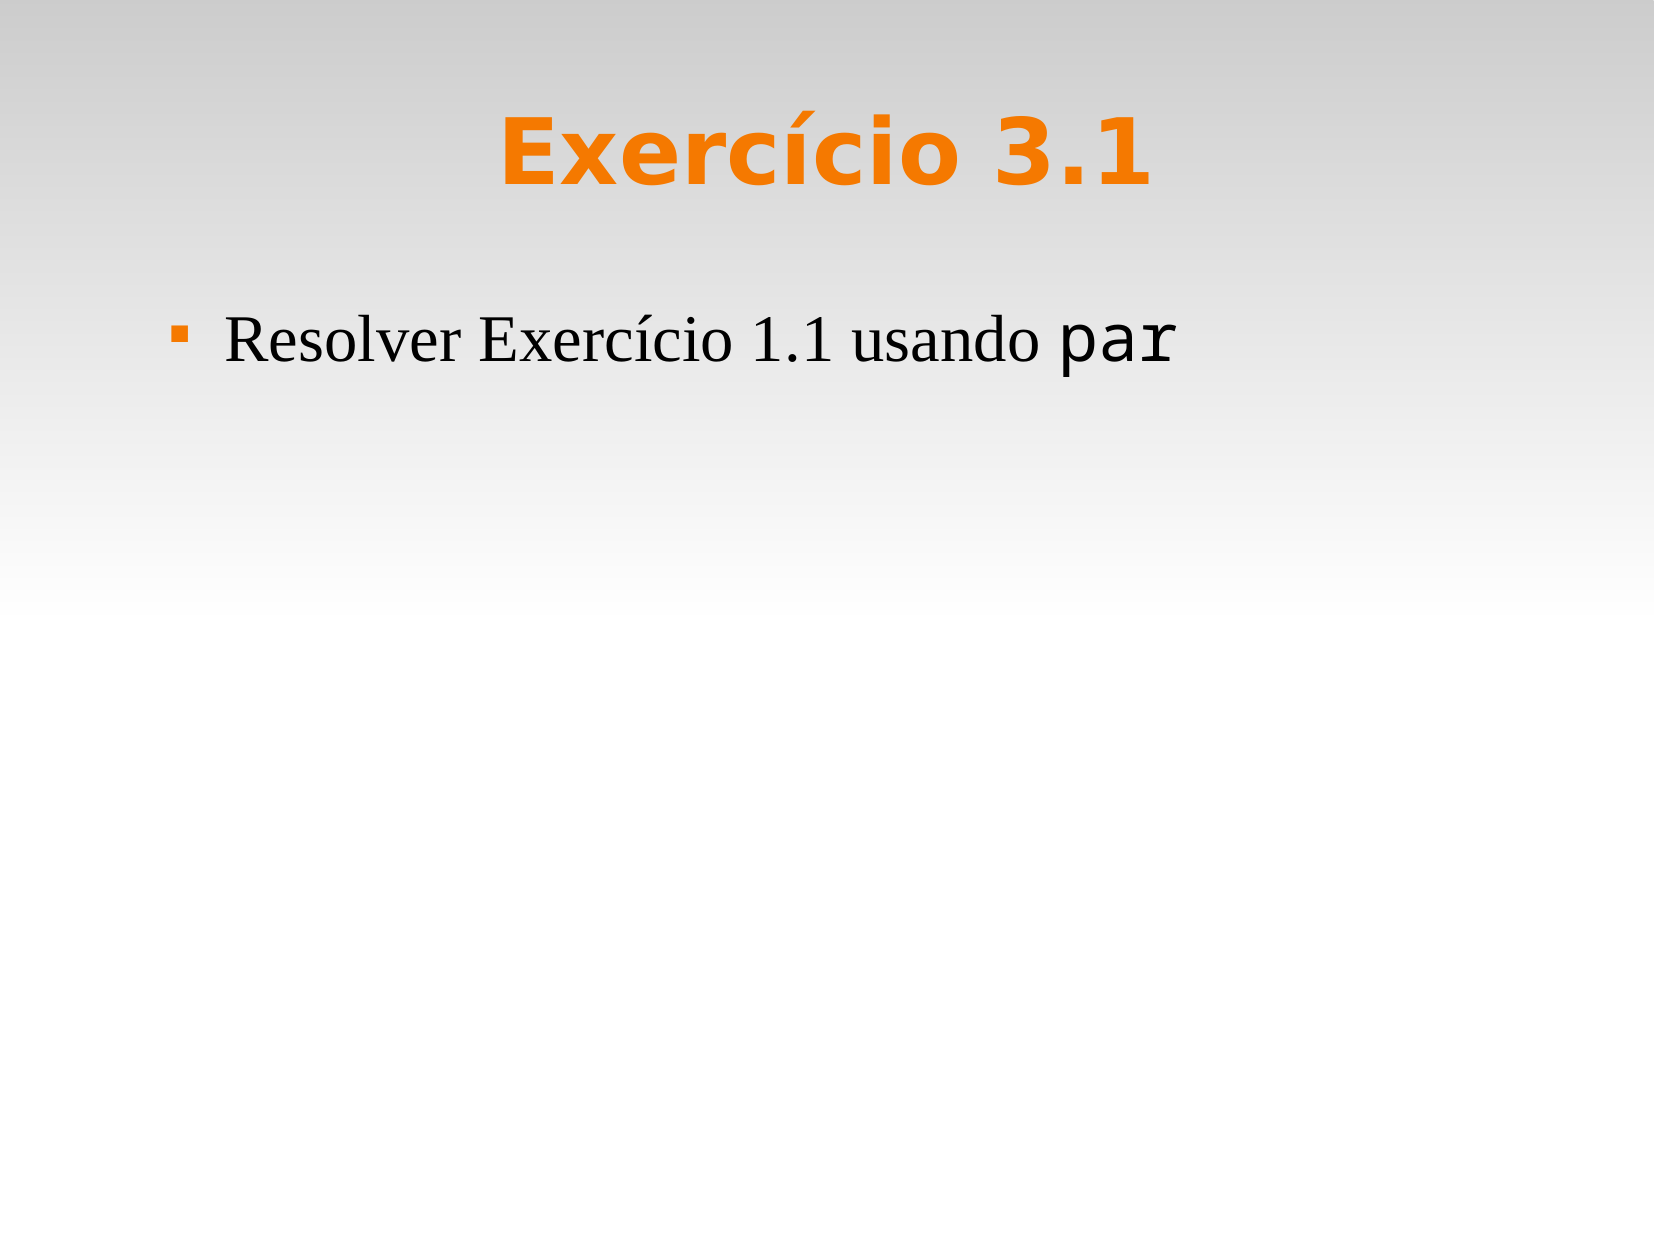

# Exercício 3.1
Resolver Exercício 1.1 usando par